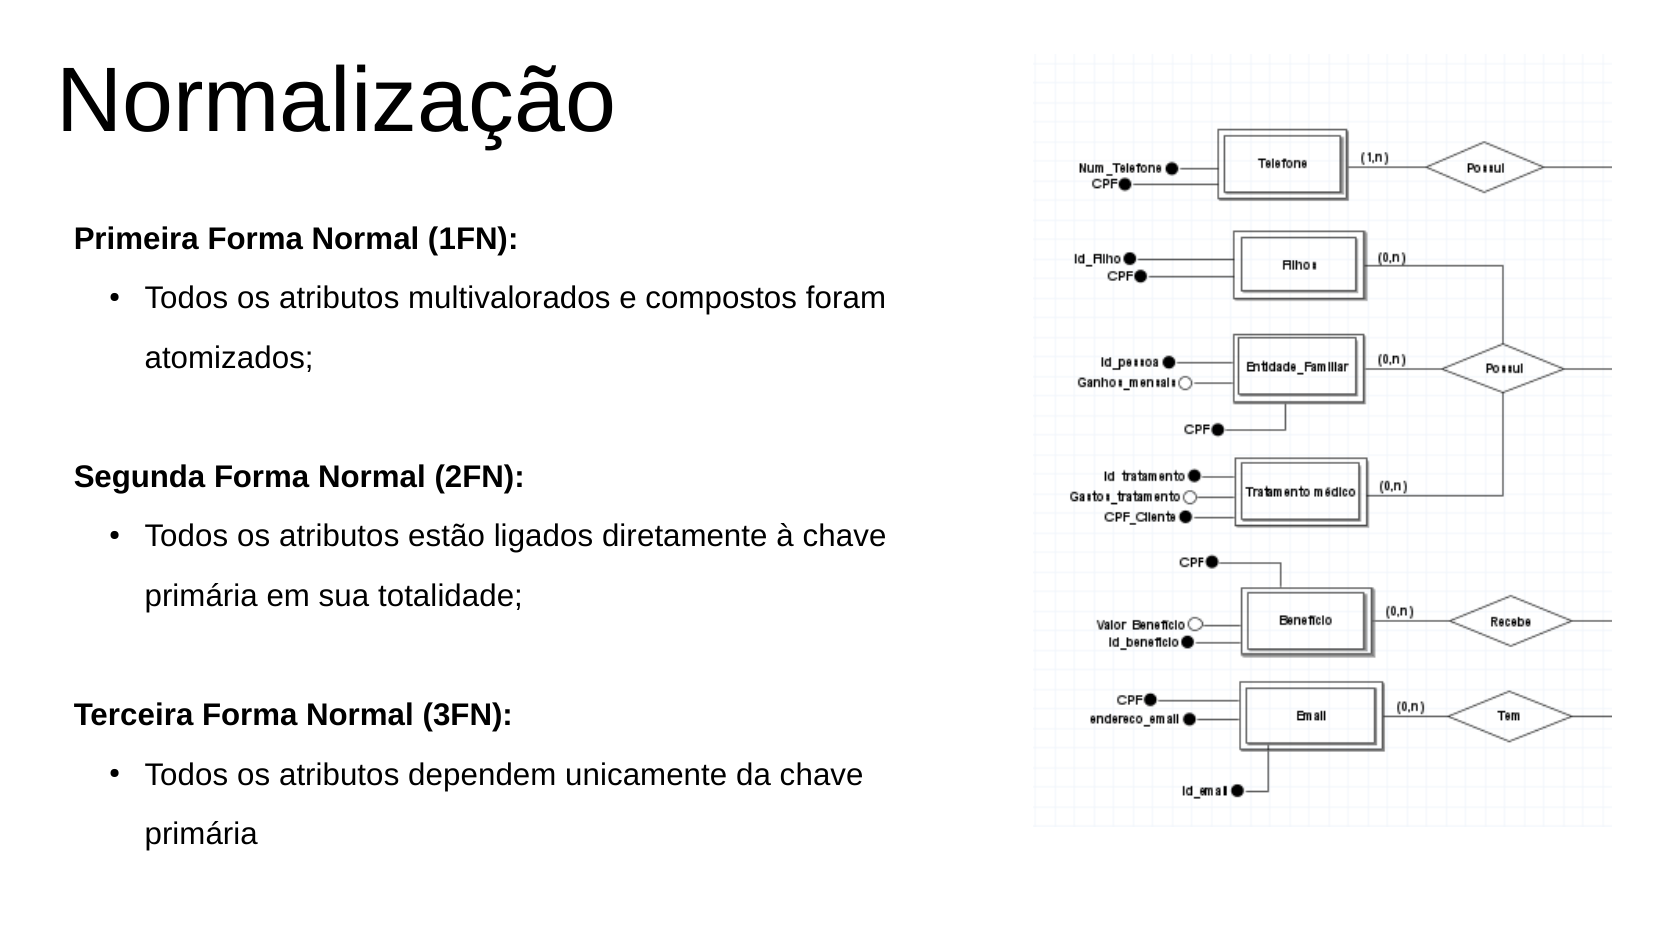

# Normalização
Primeira Forma Normal (1FN):
Todos os atributos multivalorados e compostos foram
atomizados;
Segunda Forma Normal (2FN):
Todos os atributos estão ligados diretamente à chave
primária em sua totalidade;
Terceira Forma Normal (3FN):
Todos os atributos dependem unicamente da chave
primária